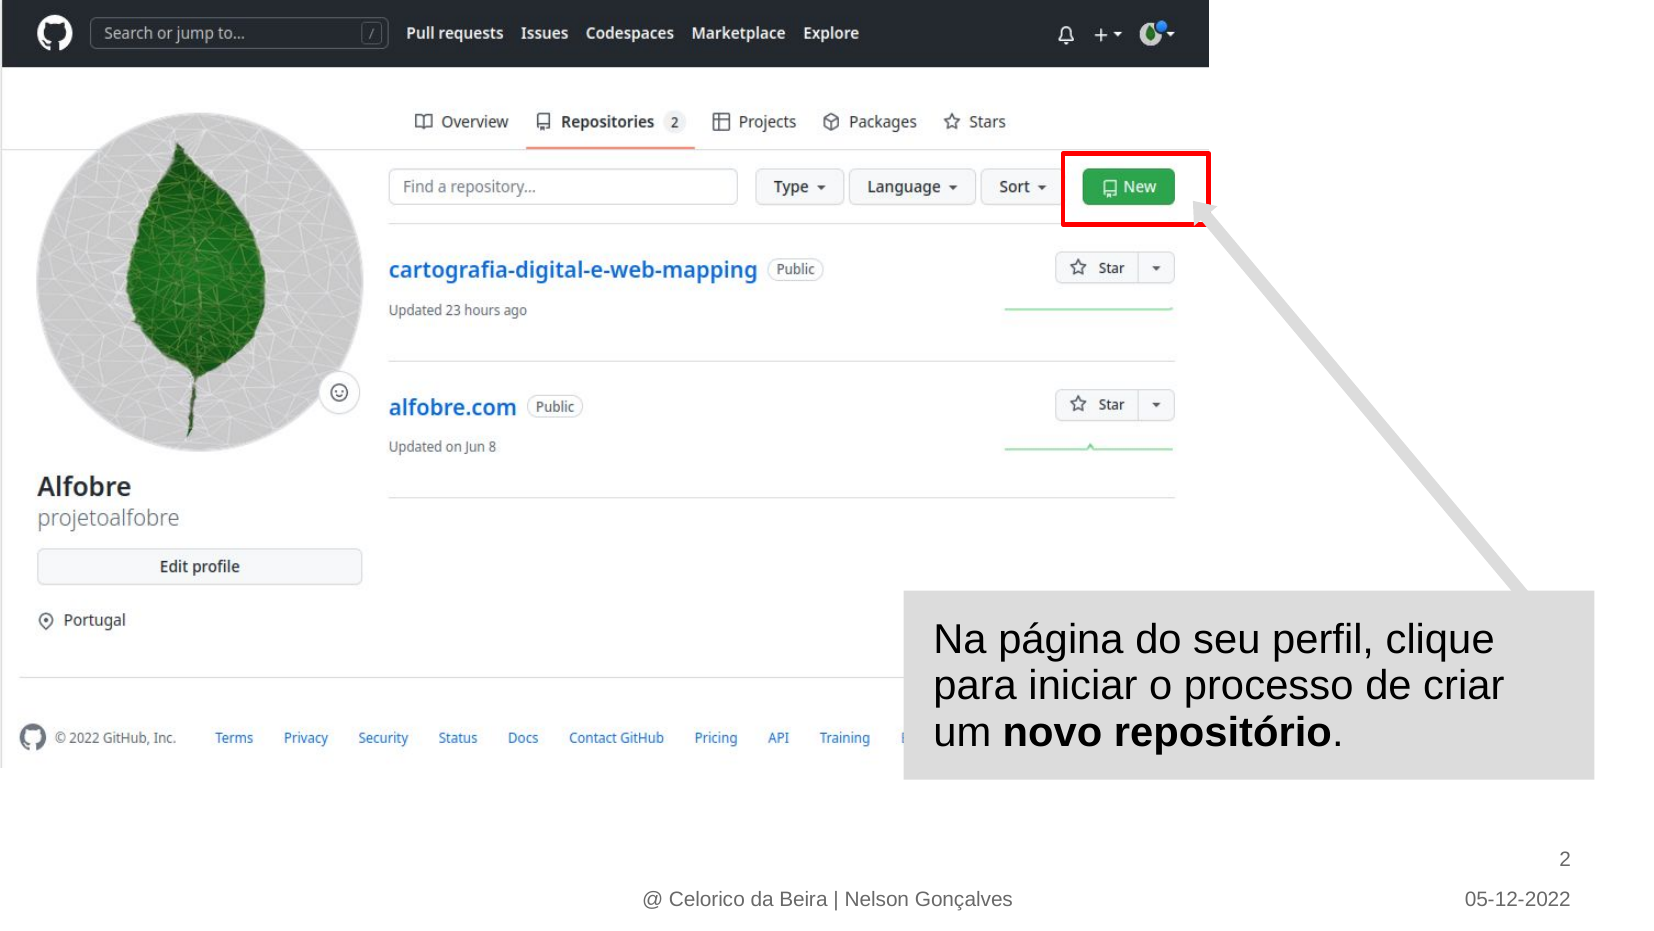

# Na página do seu perfil, clique para iniciar o processo de criar um novo repositório.
@ Celorico da Beira | Nelson Gonçalves
2
05-12-2022